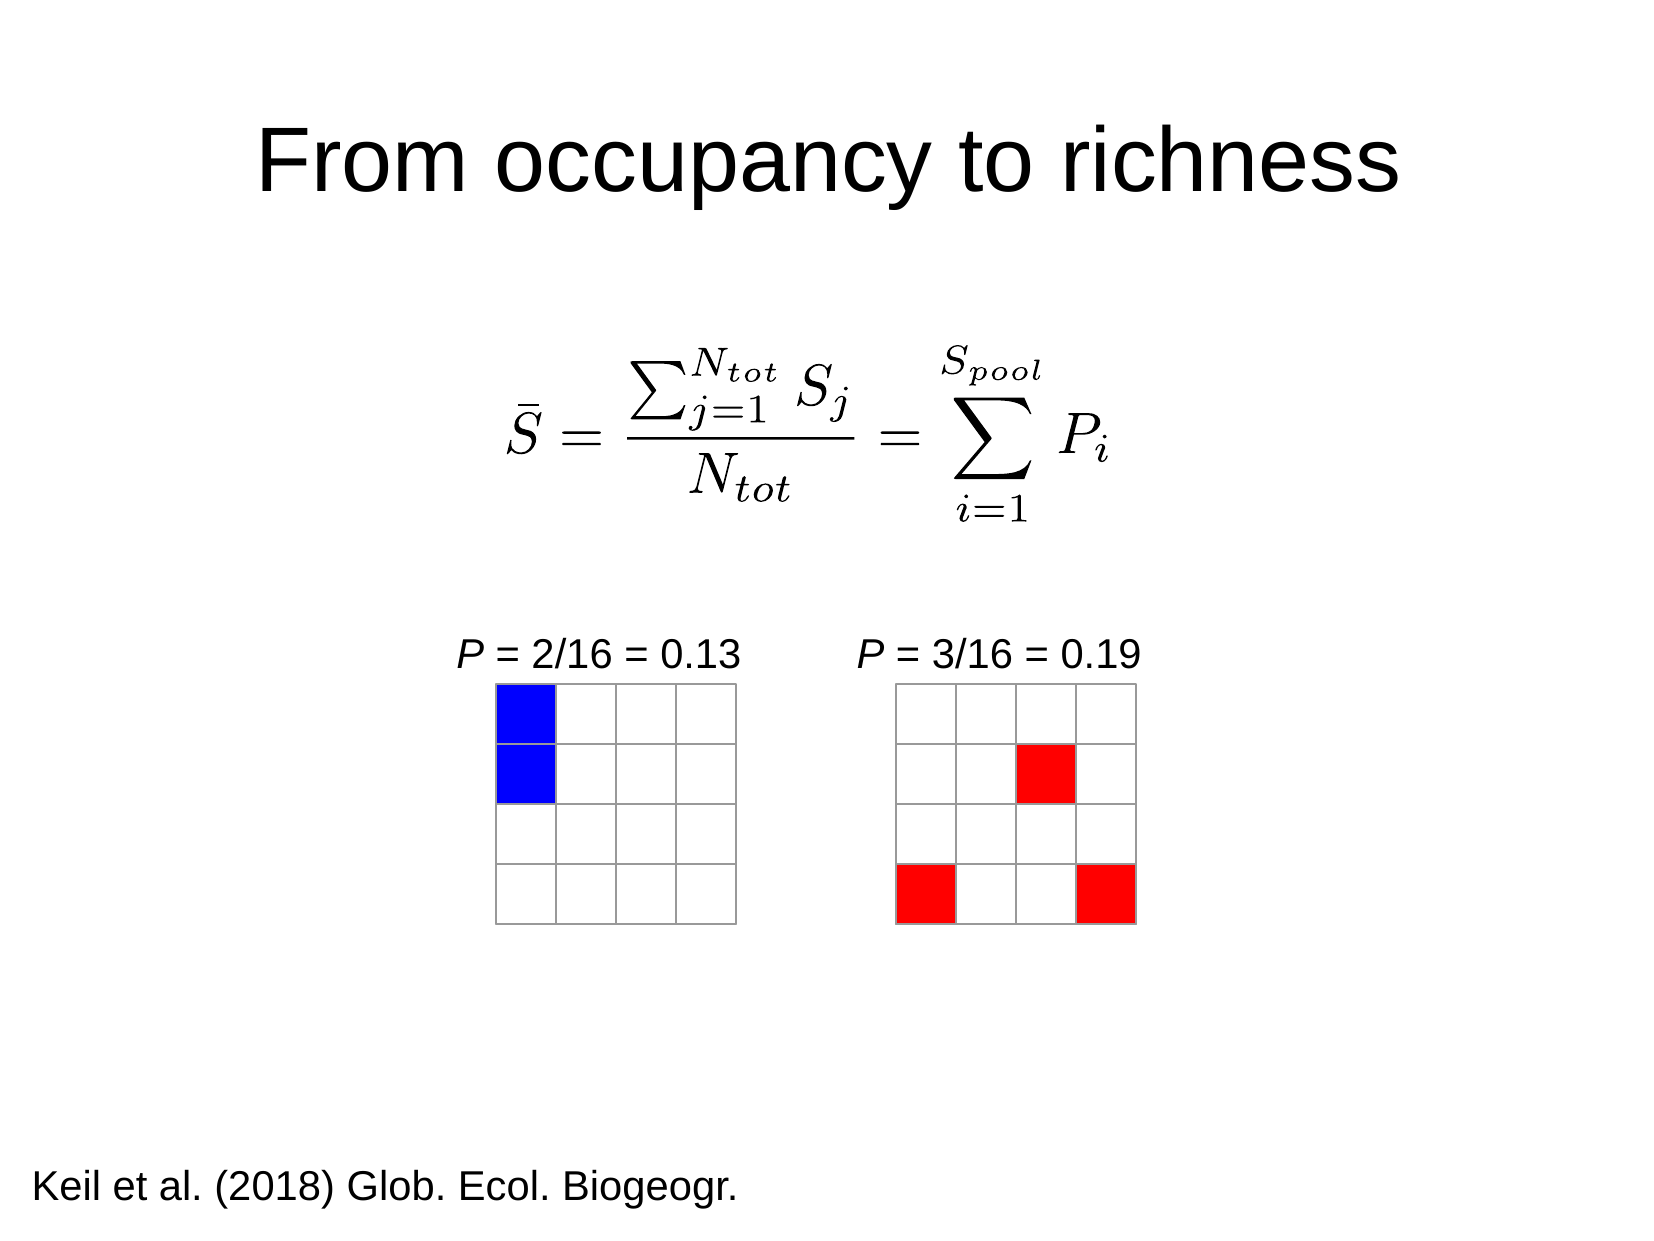

From occupancy to richness
P = 2/16 = 0.13
P = 3/16 = 0.19
Keil et al. (2018) Glob. Ecol. Biogeogr.